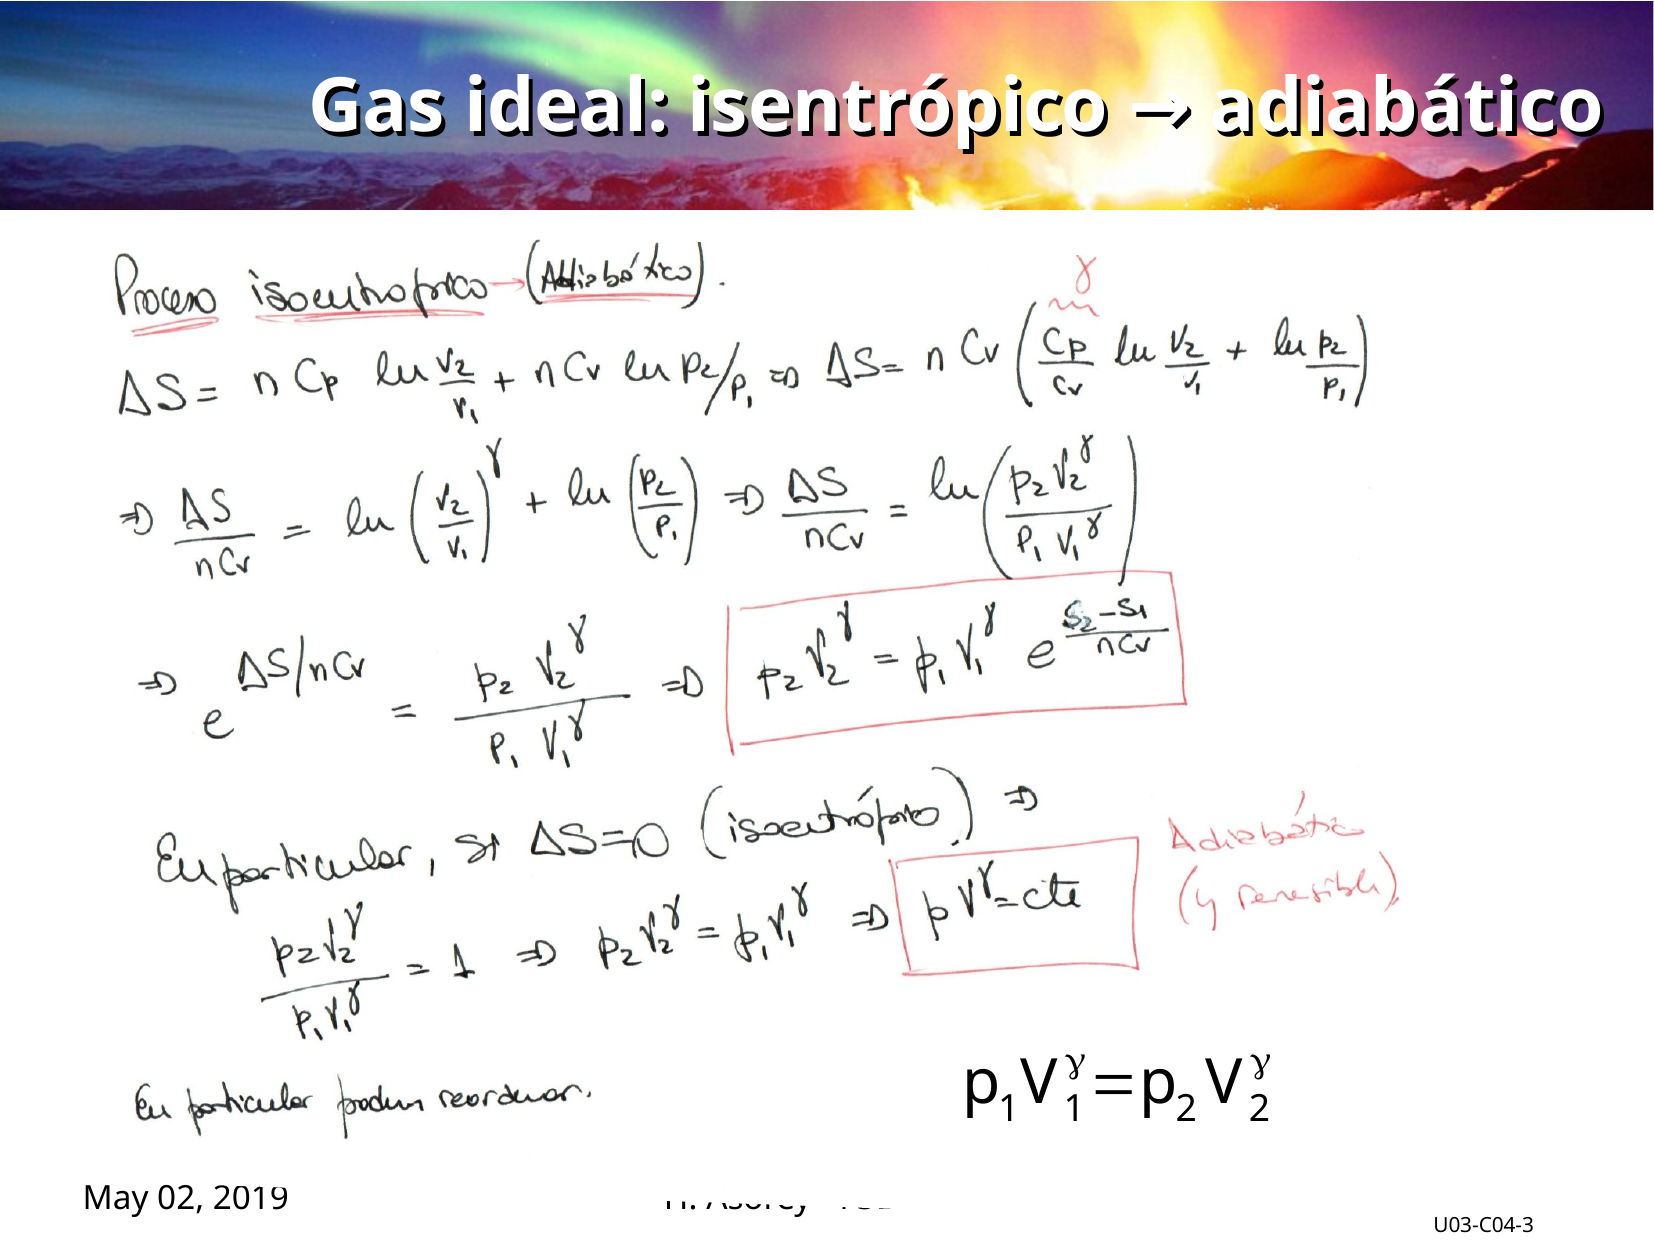

# Gas ideal: isentrópico → adiabático
		U03-C04-3
May 02, 2019
H. Asorey - F3B 2019
13